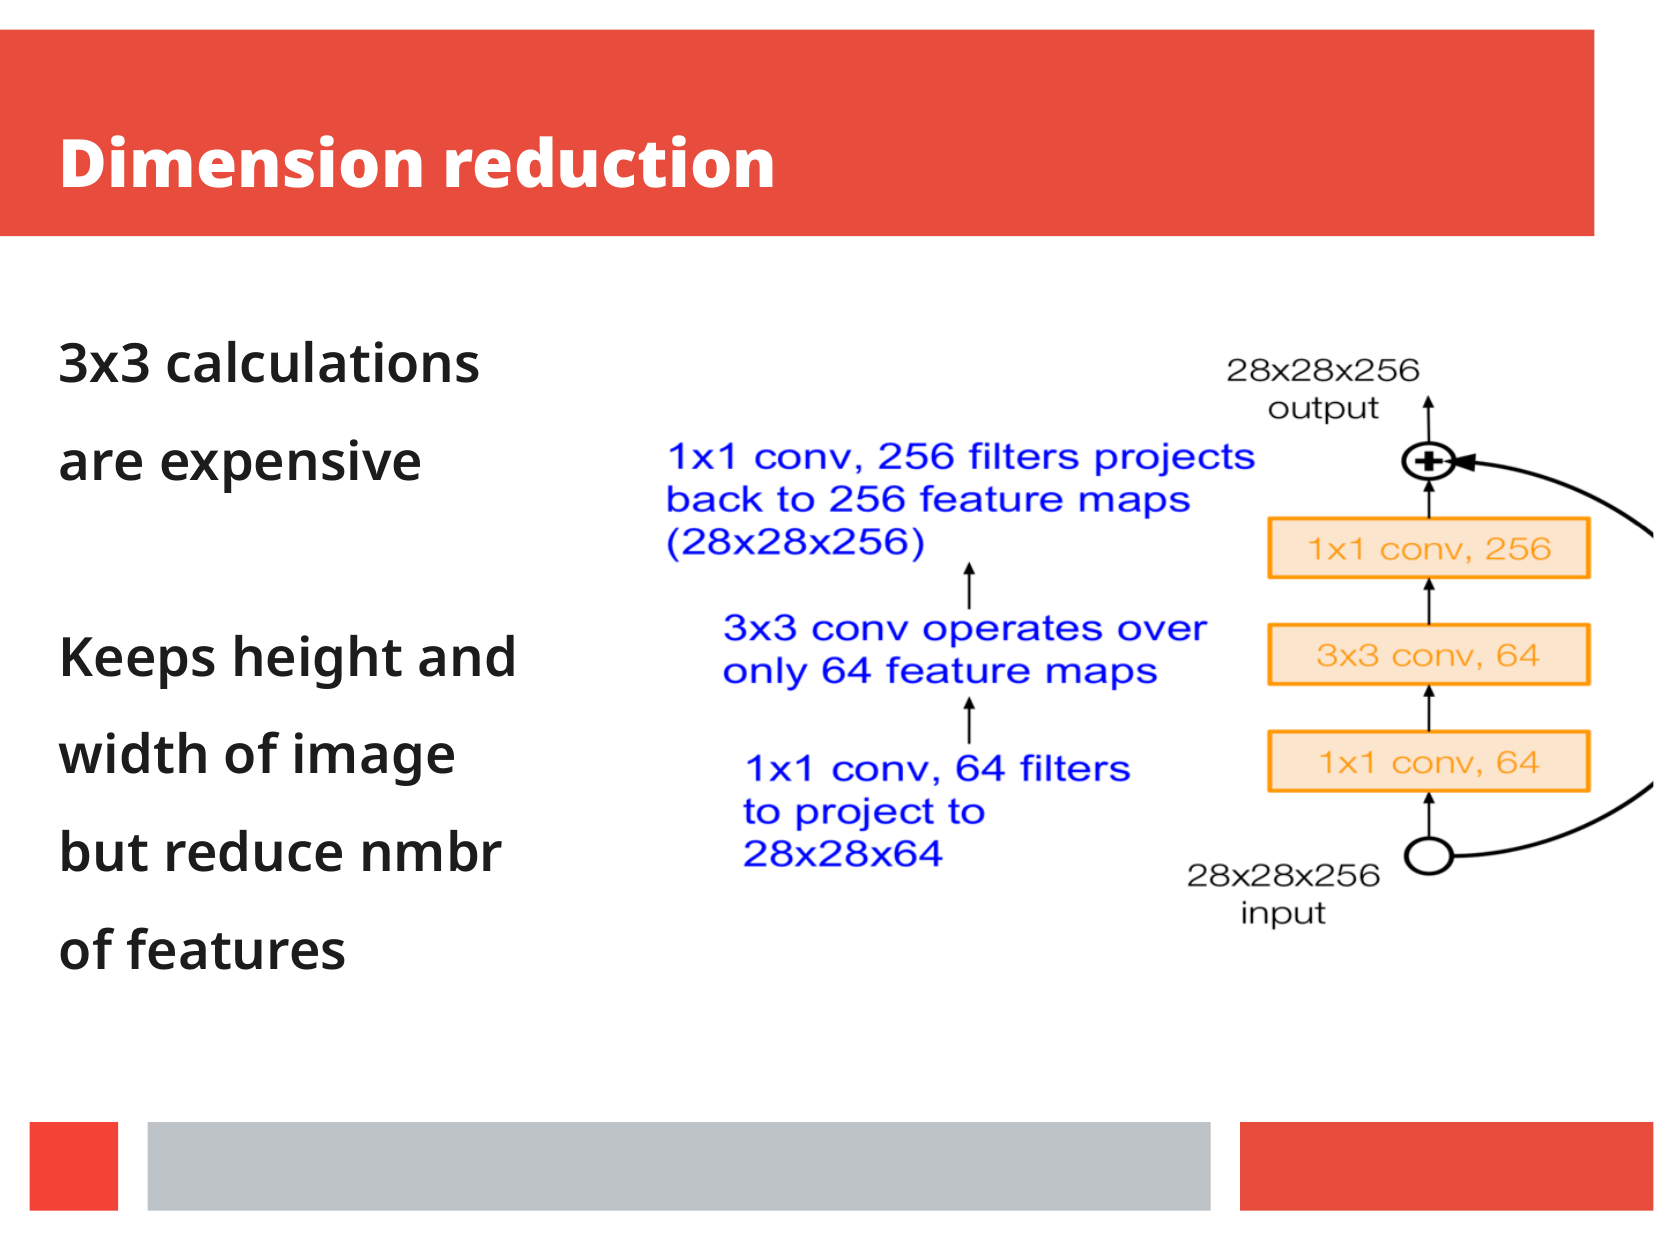

# Dimension reduction
3x3 calculations
are expensive
Keeps height and
width of image
but reduce nmbr
of features